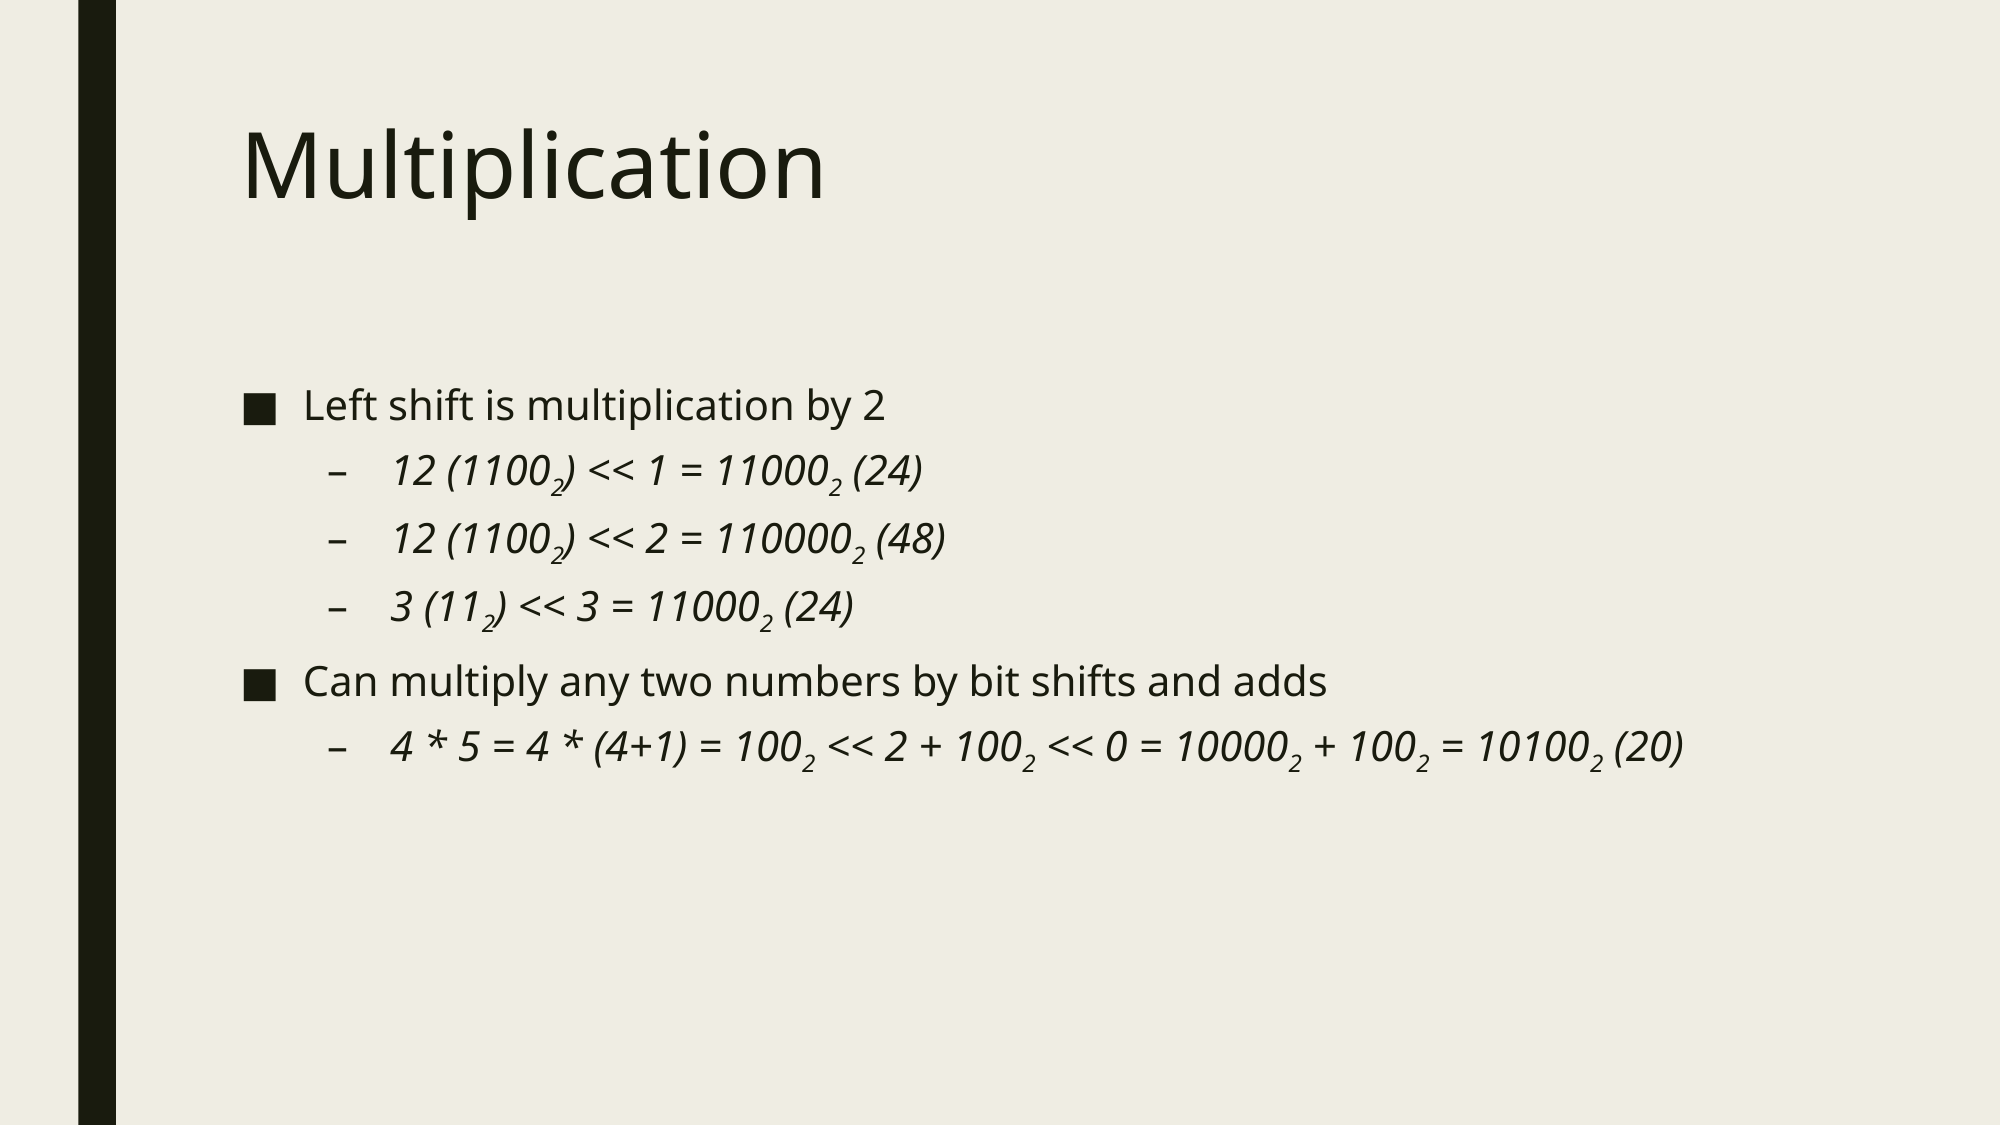

# Multiplication
Left shift is multiplication by 2
12 (11002) << 1 = 110002 (24)
12 (11002) << 2 = 1100002 (48)
3 (112) << 3 = 110002 (24)
Can multiply any two numbers by bit shifts and adds
4 * 5 = 4 * (4+1) = 1002 << 2 + 1002 << 0 = 100002 + 1002 = 101002 (20)